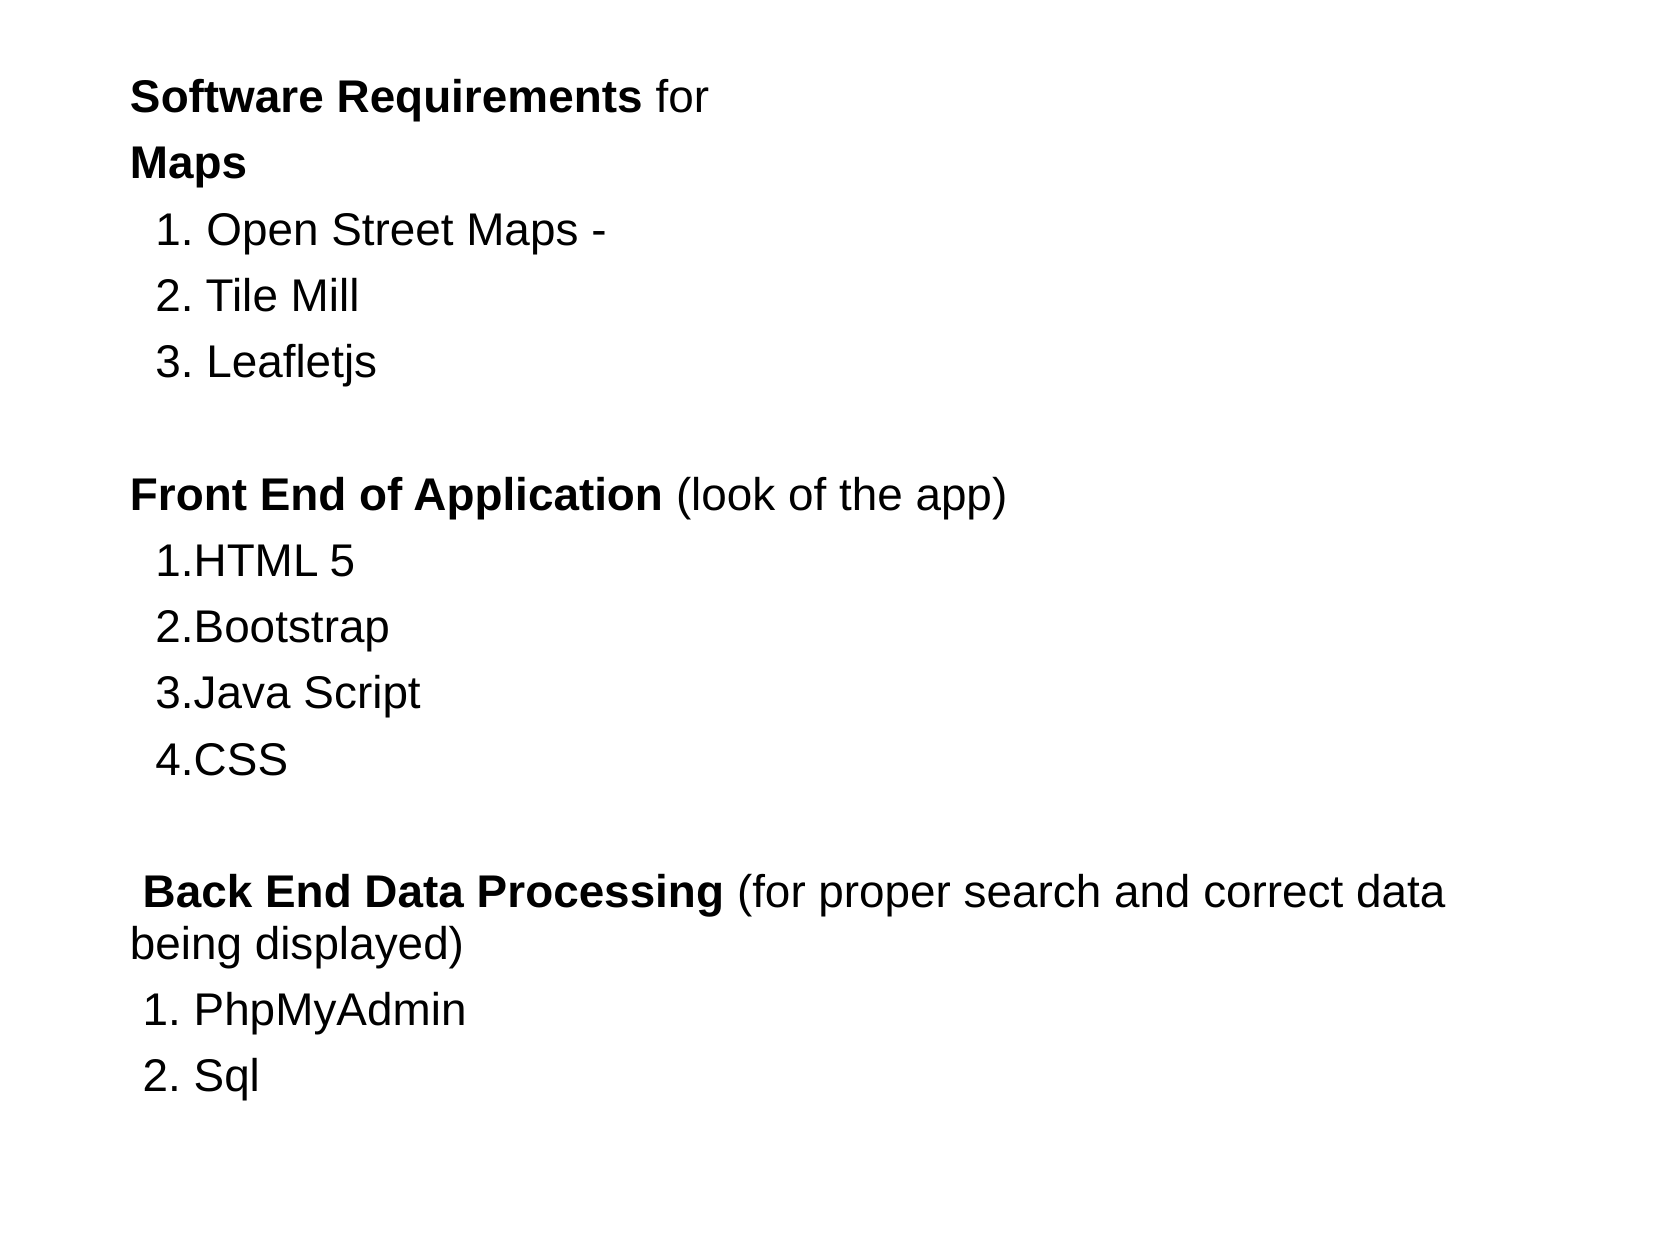

#
Software Requirements for
Maps
 1. Open Street Maps -
 2. Tile Mill
 3. Leafletjs
Front End of Application (look of the app)
 1.HTML 5
 2.Bootstrap
 3.Java Script
 4.CSS
 Back End Data Processing (for proper search and correct data being displayed)
 1. PhpMyAdmin
 2. Sql